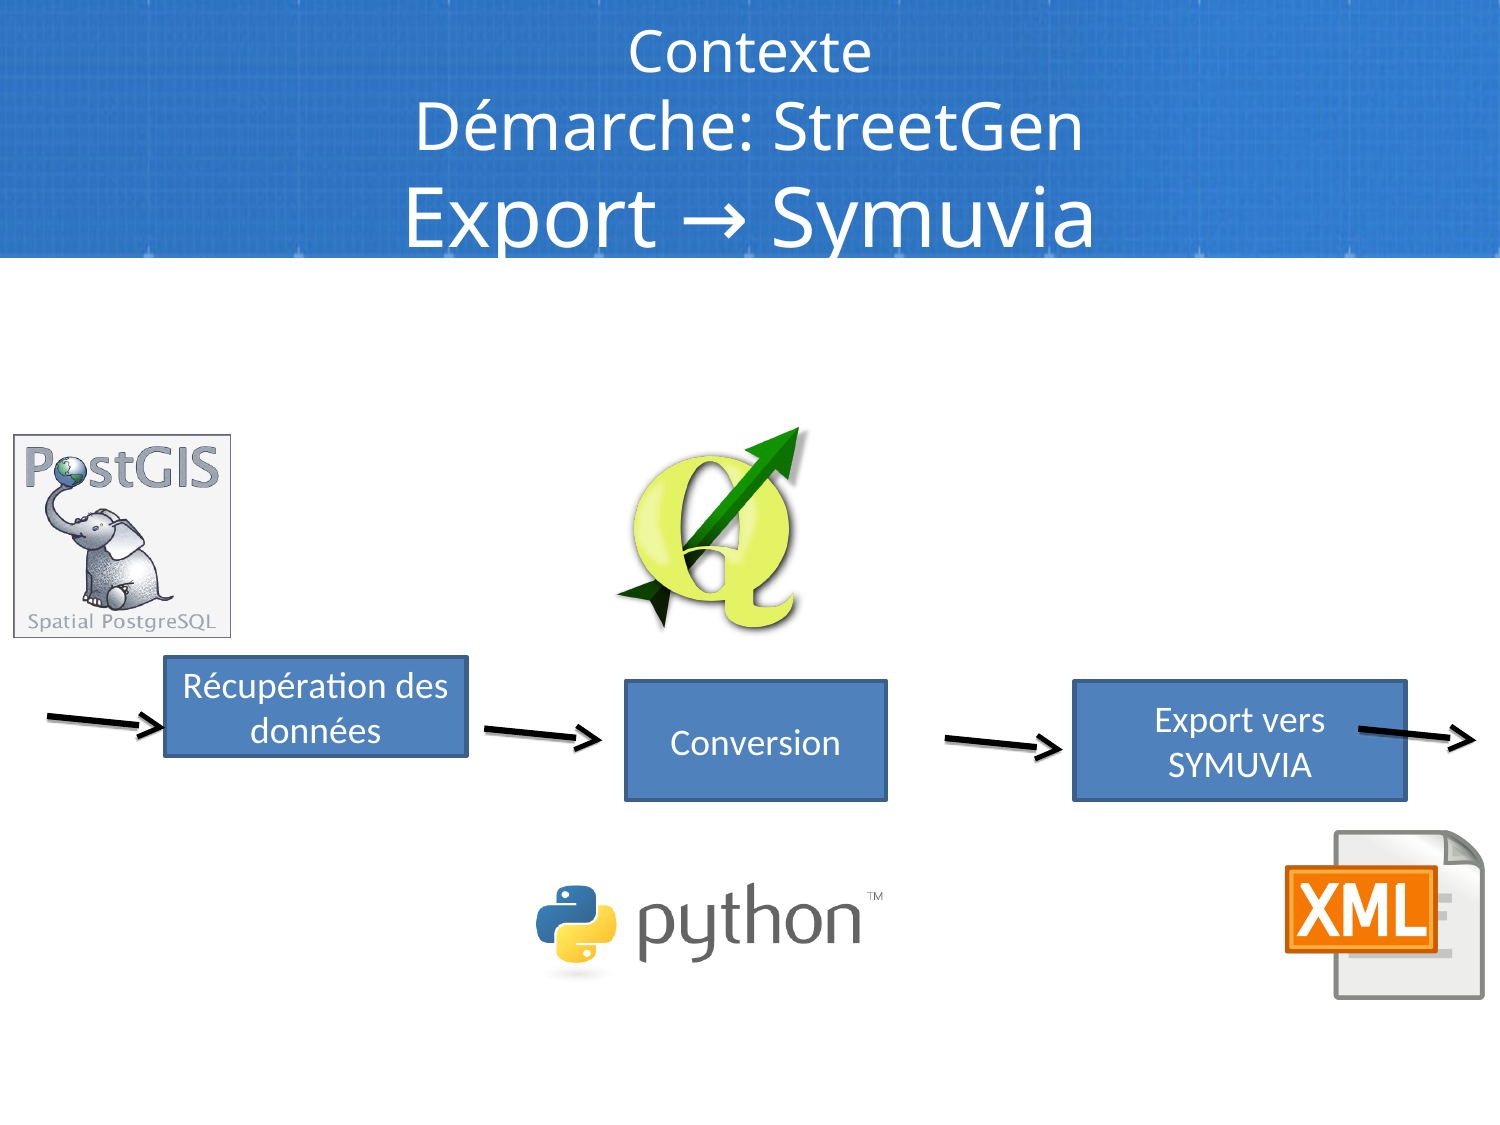

# Contexte Démarche: StreetGen Export → Symuvia
Récupération des données
Conversion
Export vers SYMUVIA